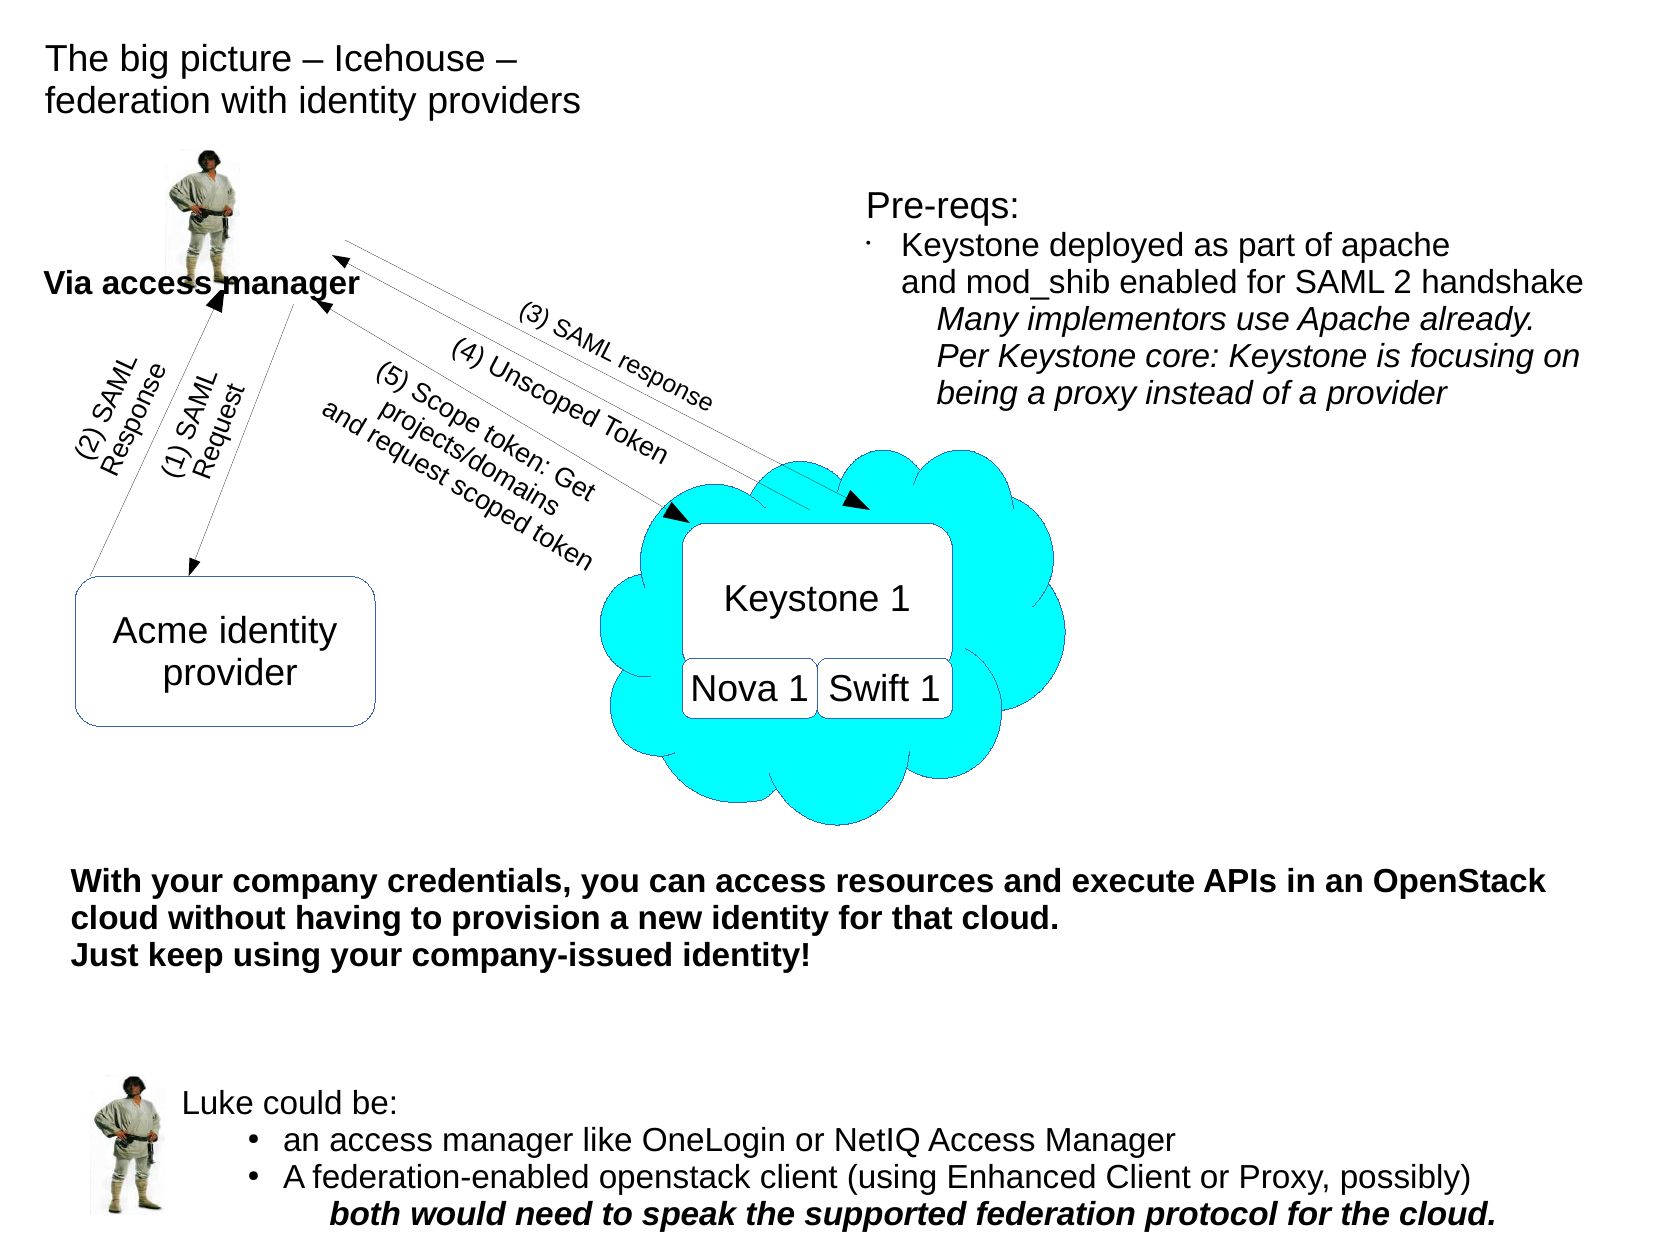

The big picture – Icehouse – federation with identity providers
Via access manager
Pre-reqs:
Keystone deployed as part of apache
and mod_shib enabled for SAML 2 handshake
Many implementors use Apache already.
Per Keystone core: Keystone is focusing on
being a proxy instead of a provider
(3) SAML response
(4) Unscoped Token
(2) SAML
Response
(5) Scope token: Get
projects/domains
and request scoped token
(1) SAML
Request
Keystone 1
Acme identity
 provider
Nova 1
Swift 1
With your company credentials, you can access resources and execute APIs in an OpenStack
cloud without having to provision a new identity for that cloud.
Just keep using your company-issued identity!
 Luke could be:
an access manager like OneLogin or NetIQ Access Manager
A federation-enabled openstack client (using Enhanced Client or Proxy, possibly)
 both would need to speak the supported federation protocol for the cloud.